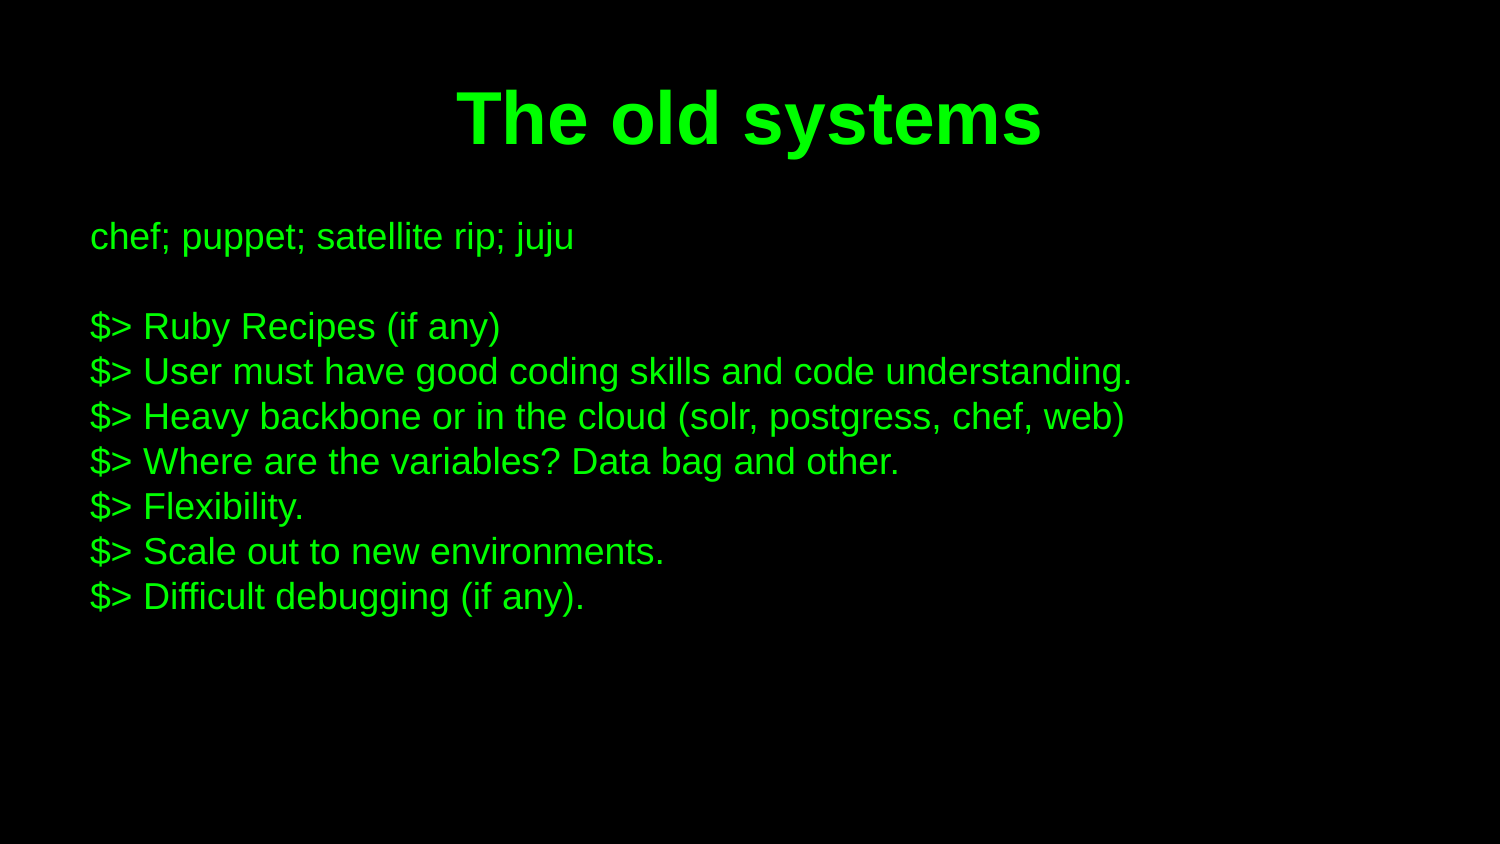

The old systems
# chef; puppet; satellite rip; juju
$> Ruby Recipes (if any)
$> User must have good coding skills and code understanding.
$> Heavy backbone or in the cloud (solr, postgress, chef, web)
$> Where are the variables? Data bag and other.
$> Flexibility.
$> Scale out to new environments.
$> Difficult debugging (if any).